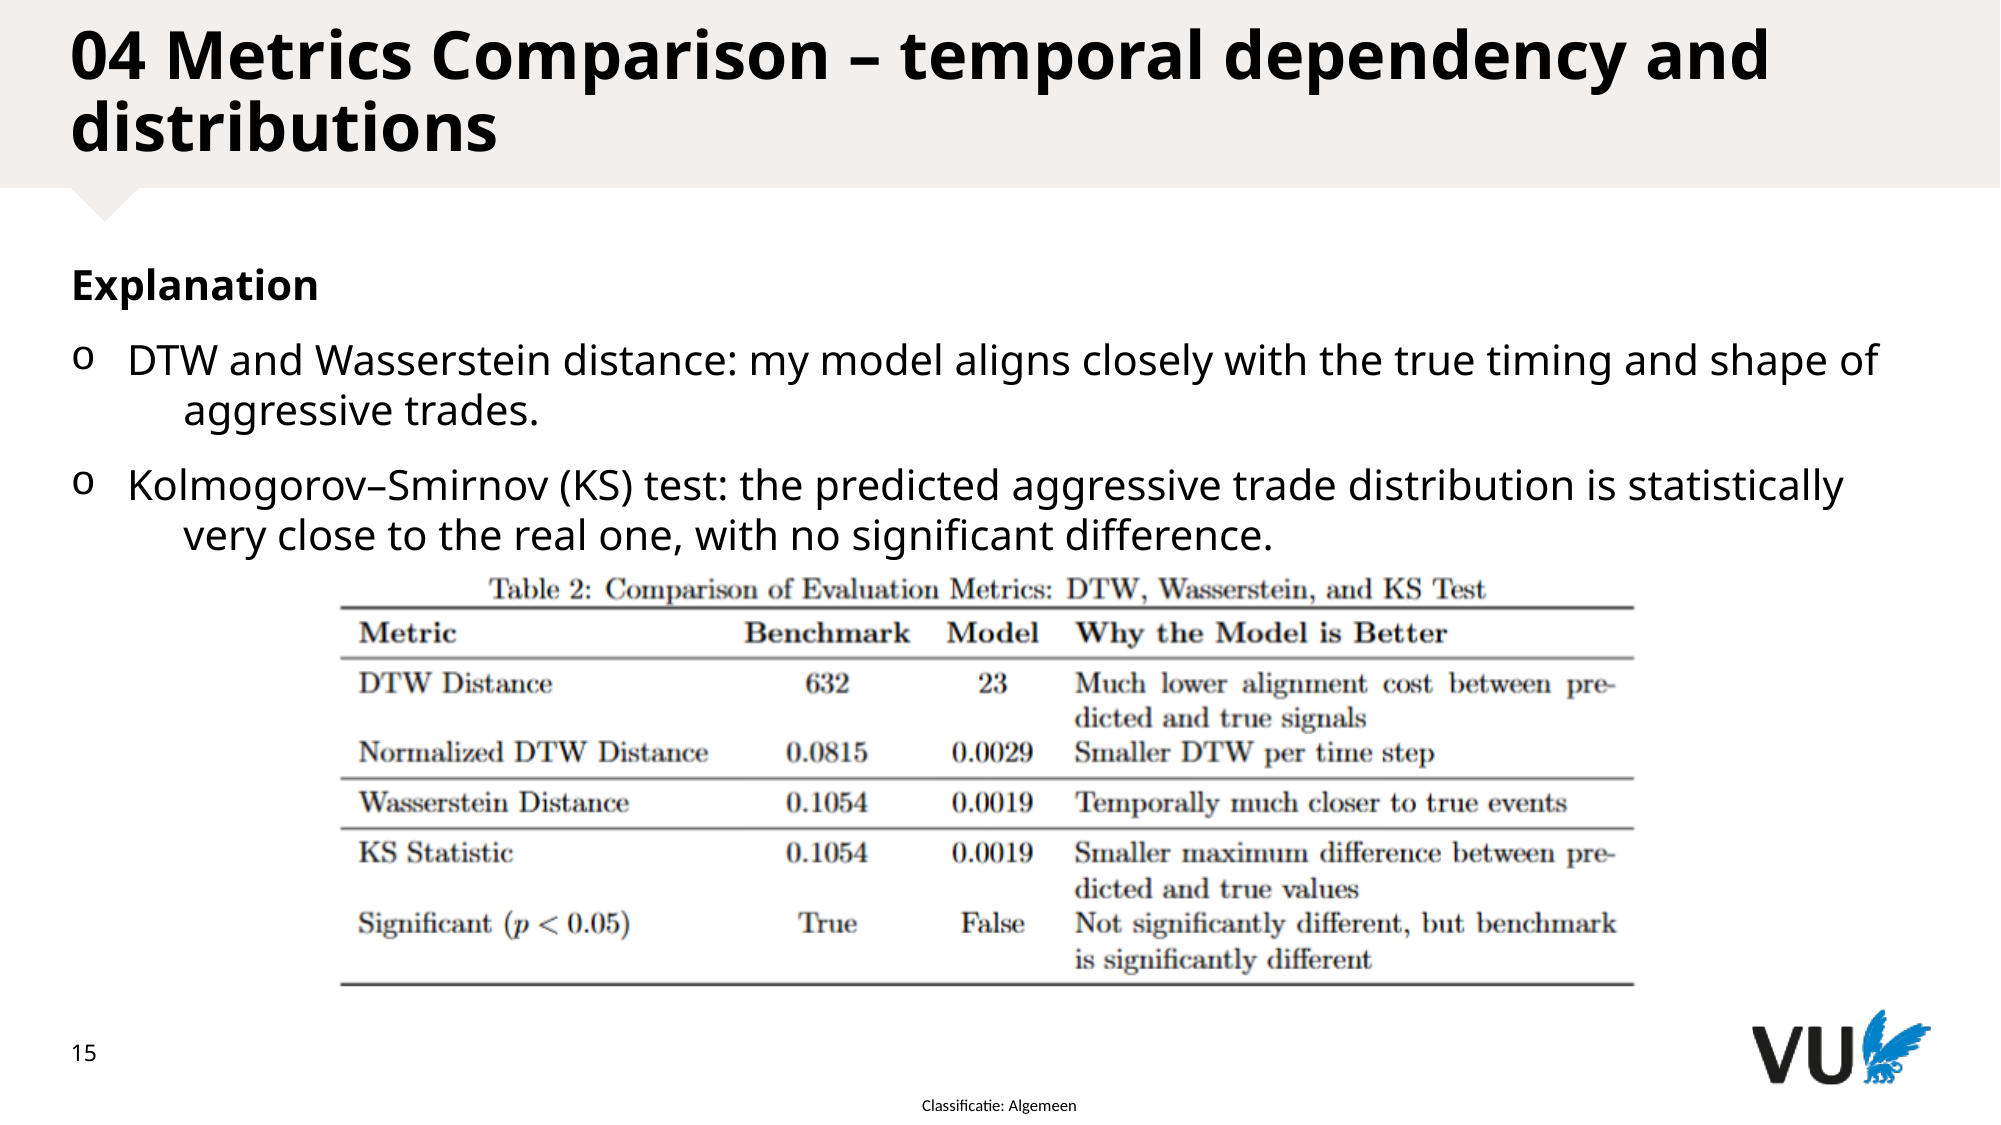

04 Metrics Comparison – temporal dependency and distributions
# Explanation
DTW and Wasserstein distance: my model aligns closely with the true timing and shape of aggressive trades.
Kolmogorov–Smirnov (KS) test: the predicted aggressive trade distribution is statistically very close to the real one, with no significant difference.